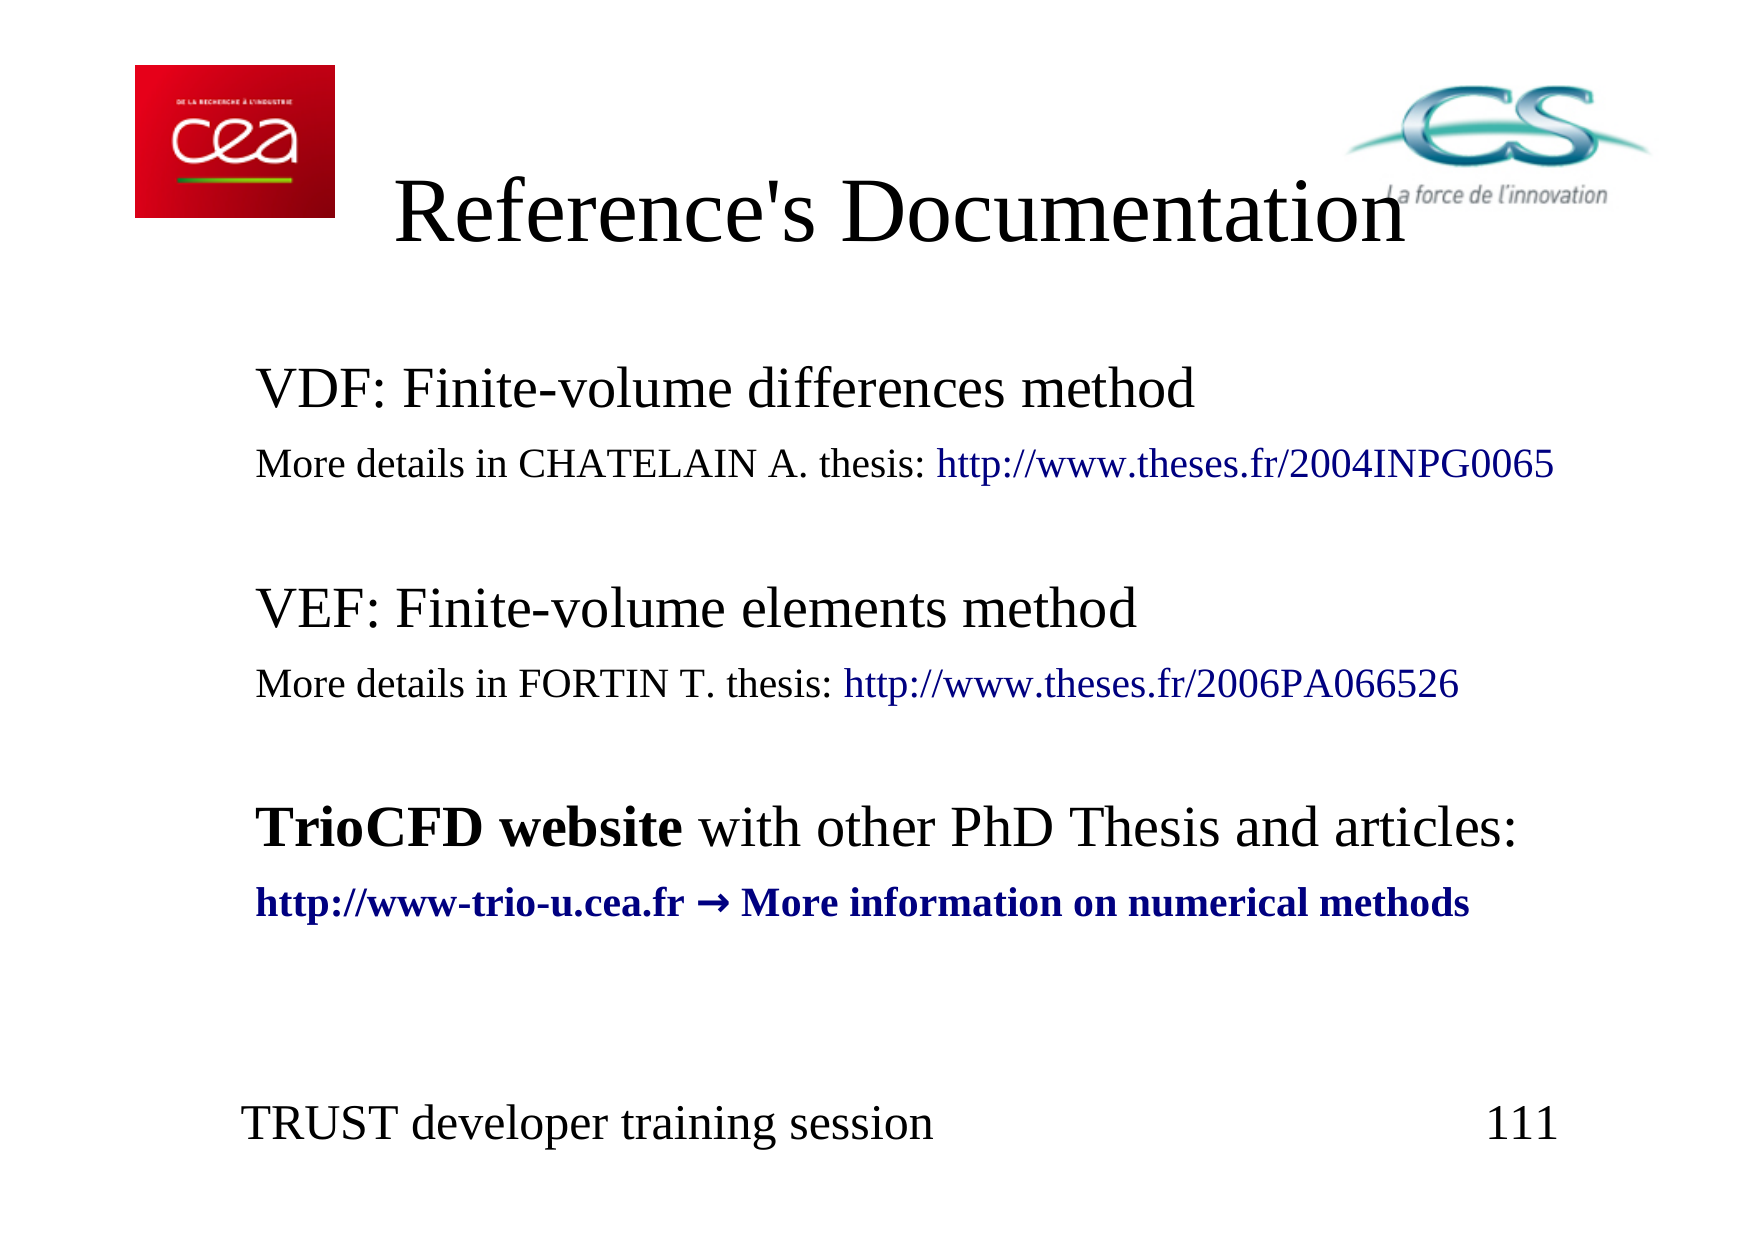

# Reference's Documentation
VDF: Finite-volume differences method
More details in CHATELAIN A. thesis: http://www.theses.fr/2004INPG0065
VEF: Finite-volume elements method
More details in FORTIN T. thesis: http://www.theses.fr/2006PA066526
TrioCFD website with other PhD Thesis and articles:
http://www-trio-u.cea.fr → More information on numerical methods
TRUST developer training session
111